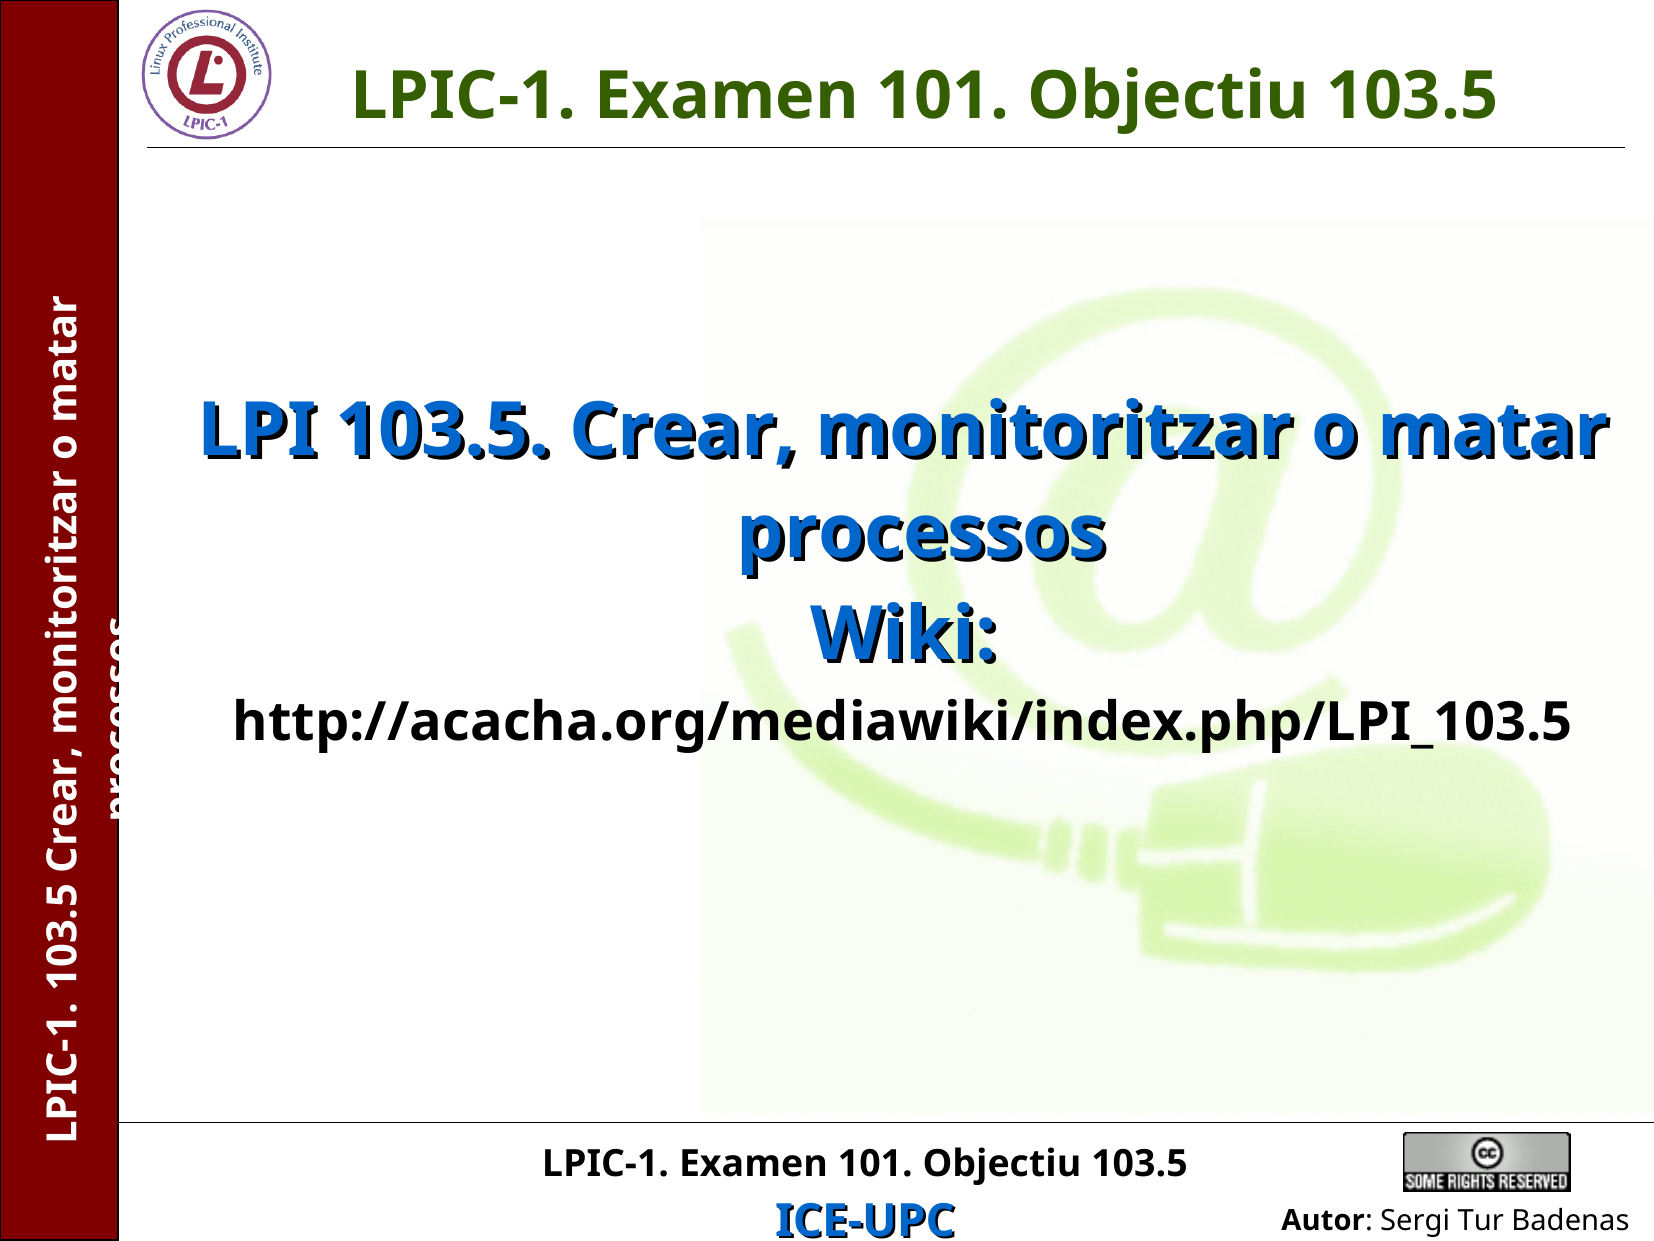

LPIC-1. Examen 101. Objectiu 103.5
# LPI 103.5. Crear, monitoritzar o matar processos
Wiki:
http://acacha.org/mediawiki/index.php/LPI_103.5